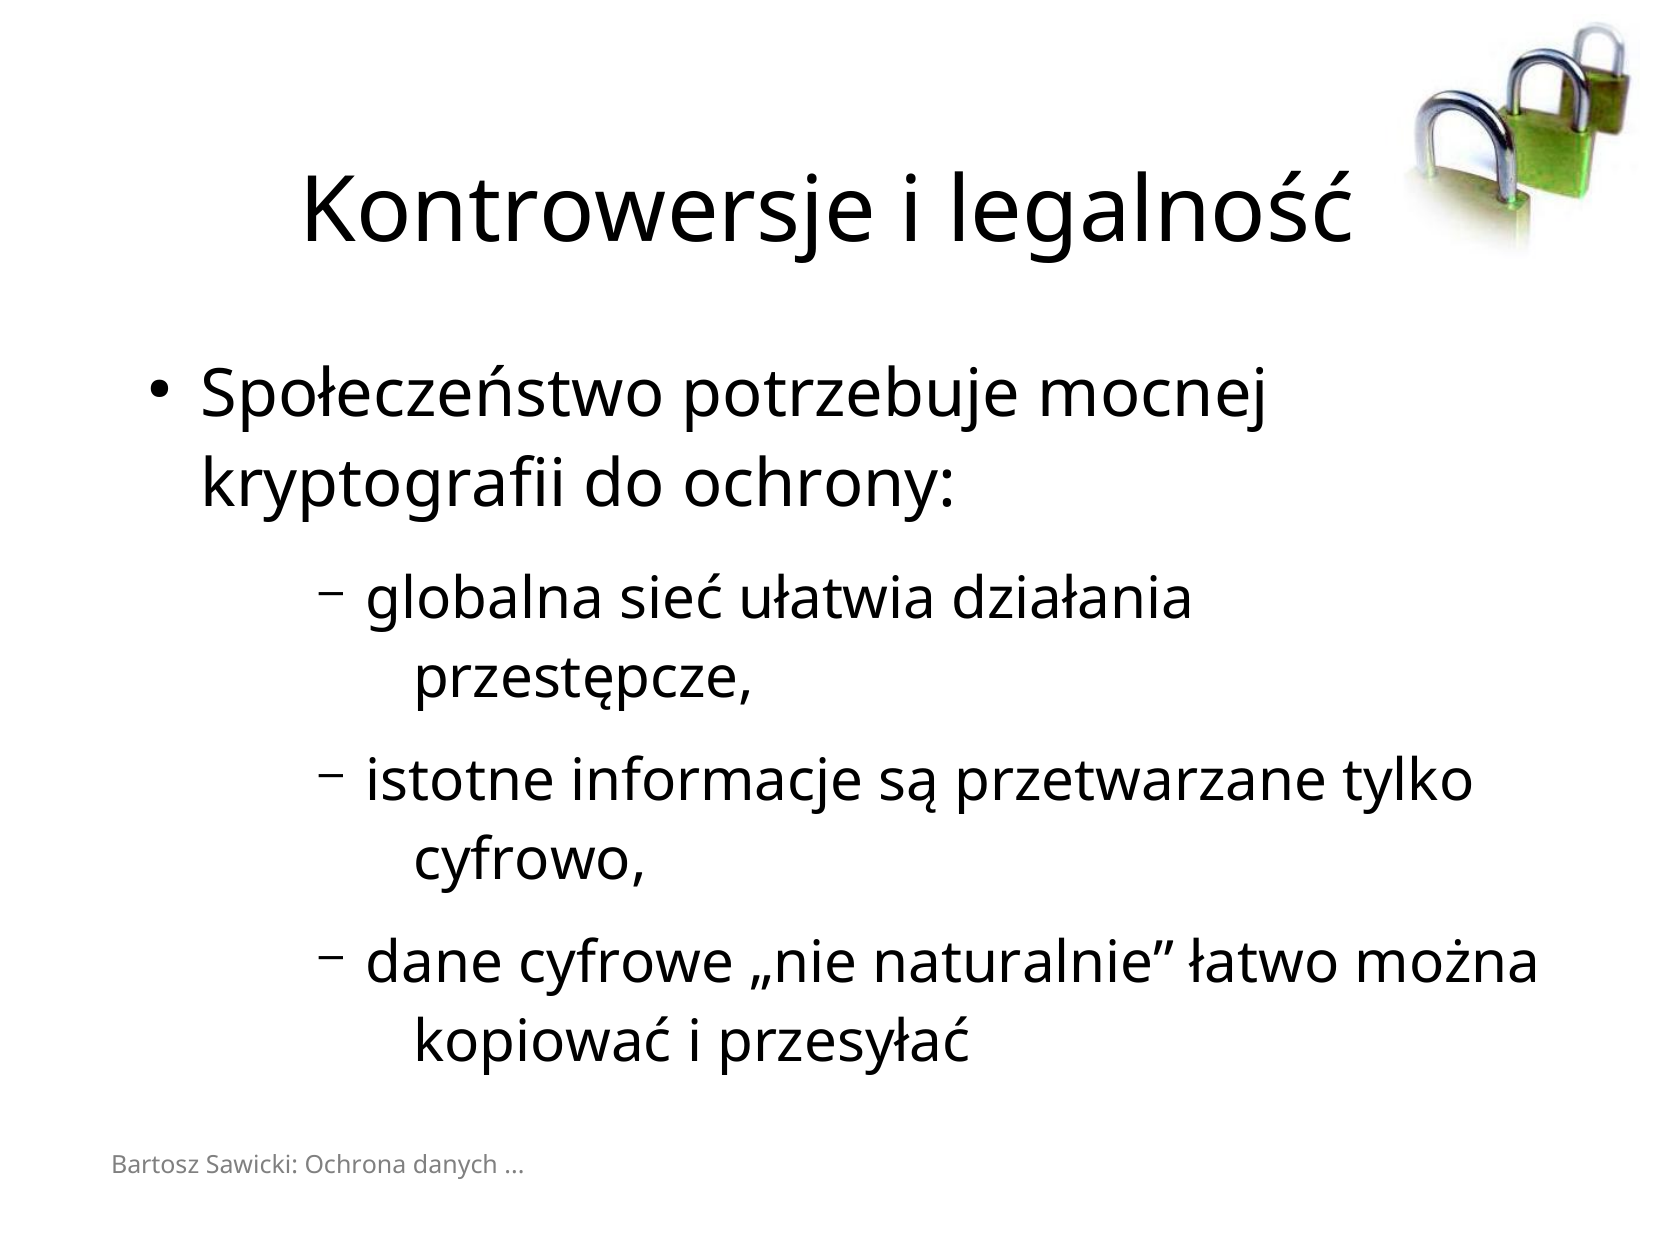

# Kontrowersje i legalność
Społeczeństwo potrzebuje mocnej kryptografii do ochrony:
globalna sieć ułatwia działania przestępcze,
istotne informacje są przetwarzane tylko cyfrowo,
dane cyfrowe „nie naturalnie” łatwo można kopiować i przesyłać